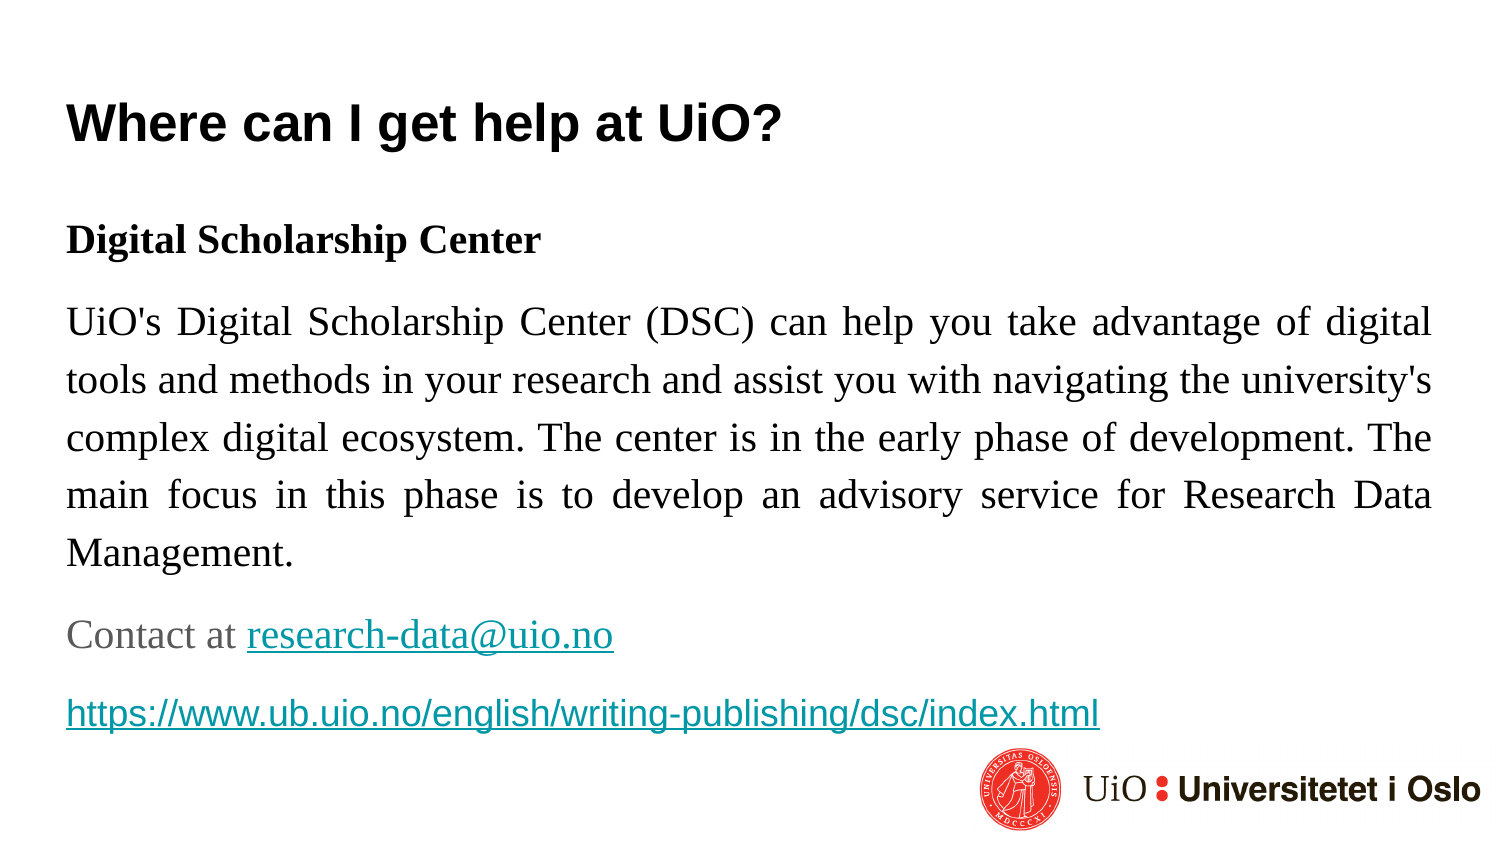

# Where can I get help at UiO?
Digital Scholarship Center
UiO's Digital Scholarship Center (DSC) can help you take advantage of digital tools and methods in your research and assist you with navigating the university's complex digital ecosystem. The center is in the early phase of development. The main focus in this phase is to develop an advisory service for Research Data Management.
Contact at research-data@uio.no
https://www.ub.uio.no/english/writing-publishing/dsc/index.html